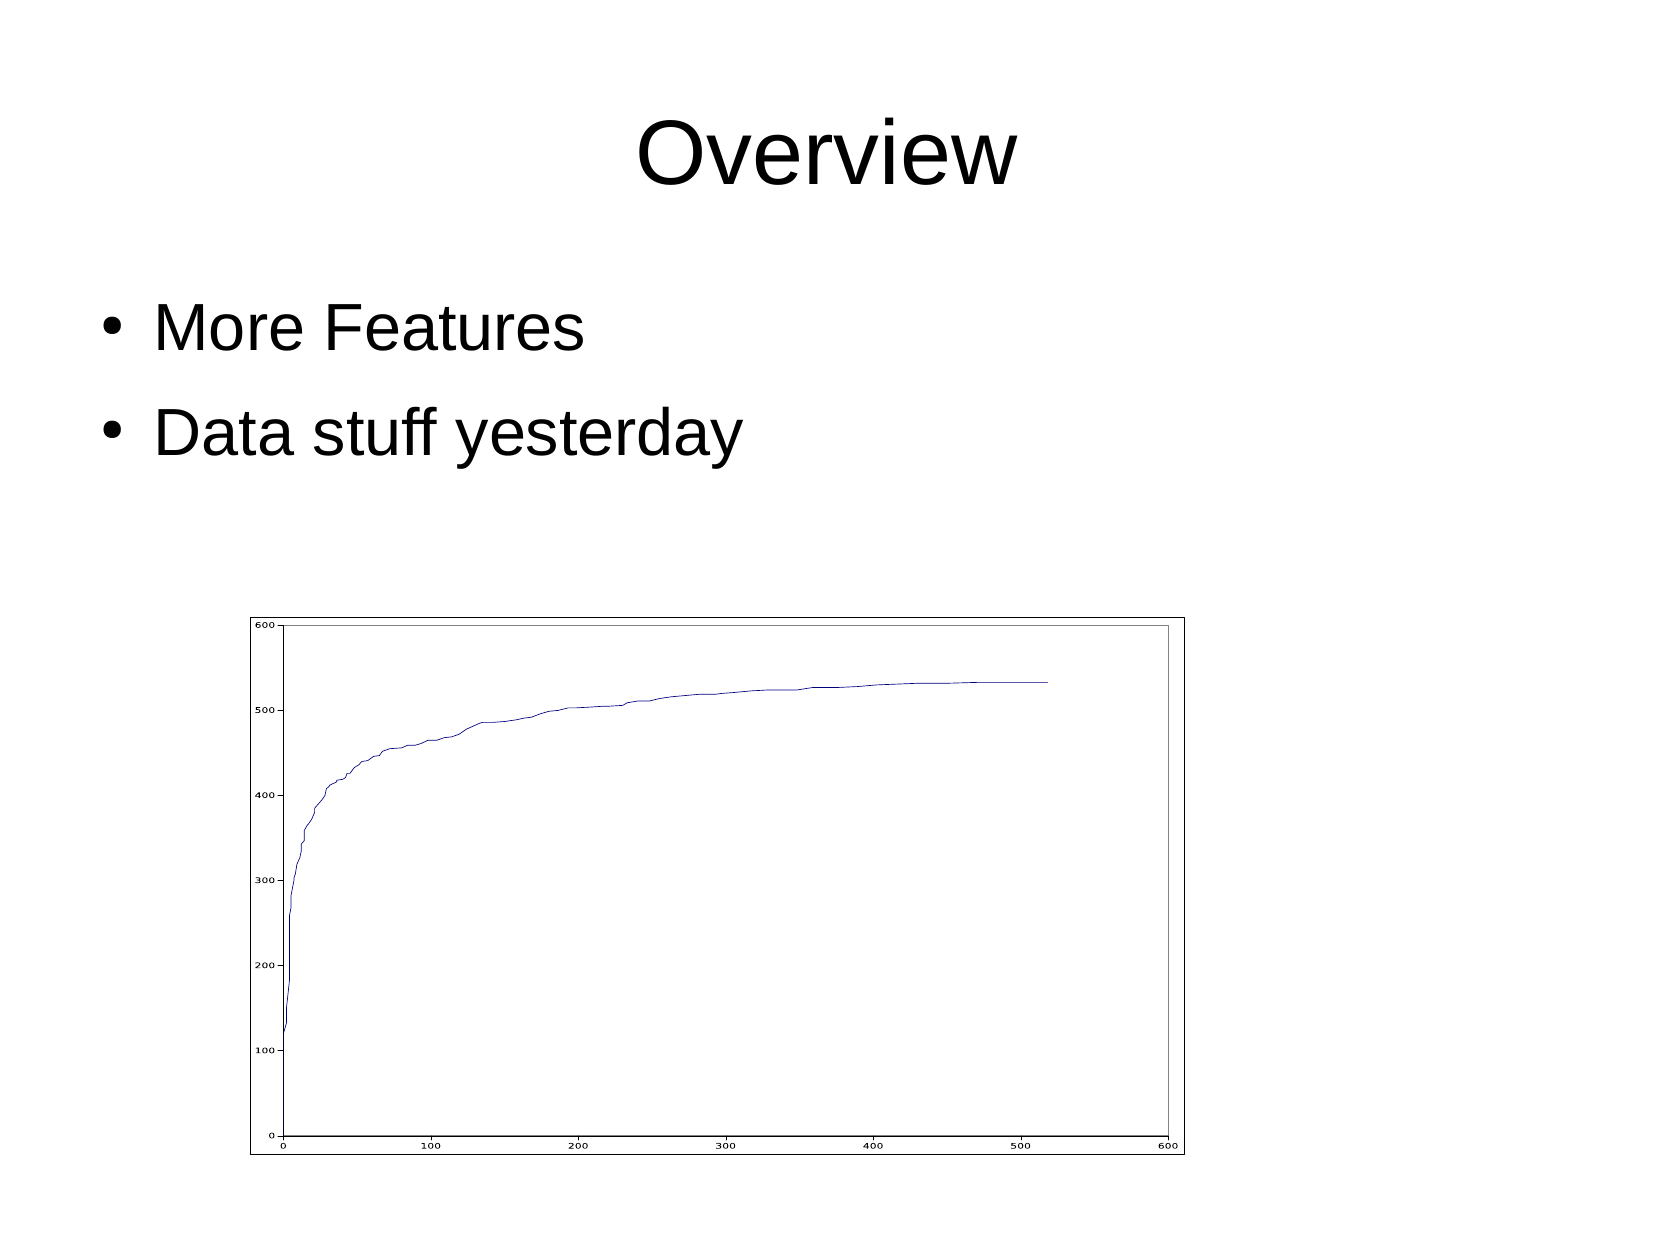

# Overview
More Features
Data stuff yesterday